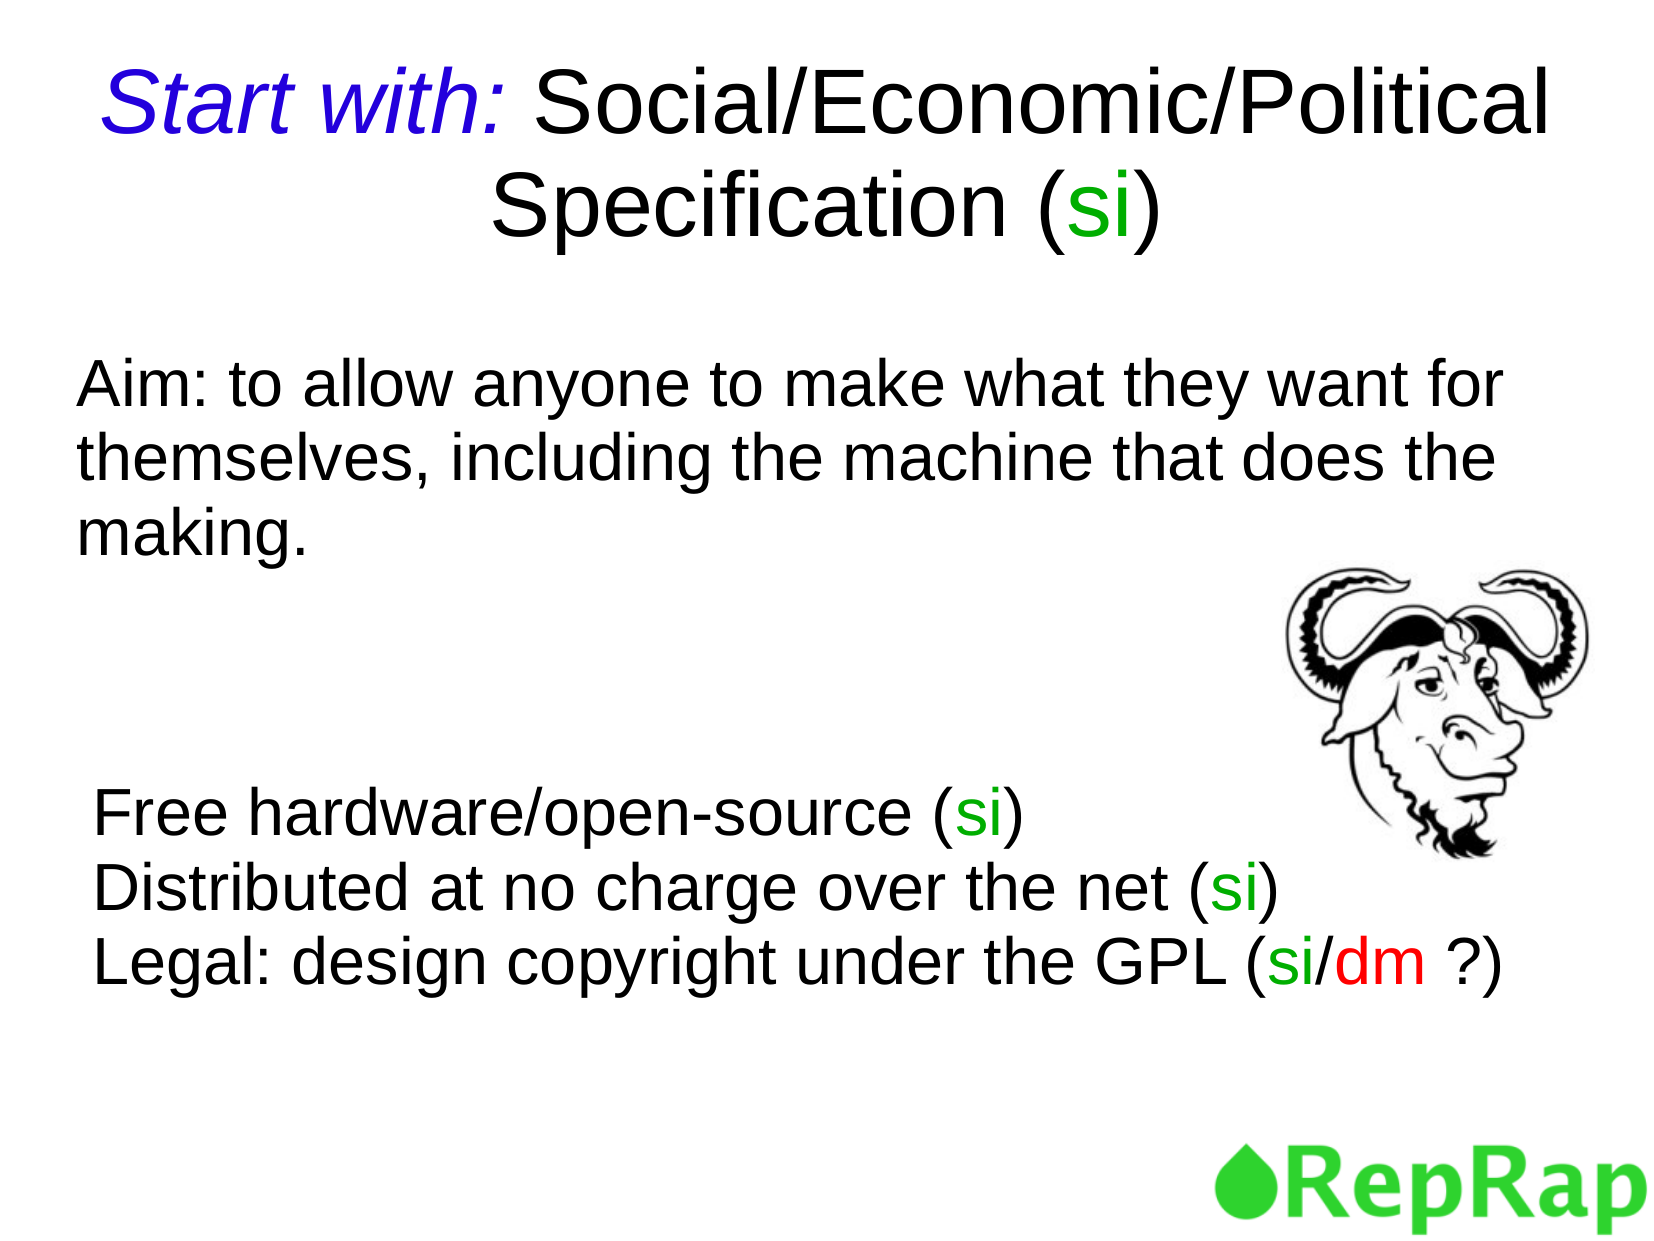

# Start with: Social/Economic/Political Specification (si)
Aim: to allow anyone to make what they want for themselves, including the machine that does the making.
 Free hardware/open-source (si)
 Distributed at no charge over the net (si)
 Legal: design copyright under the GPL (si/dm ?)